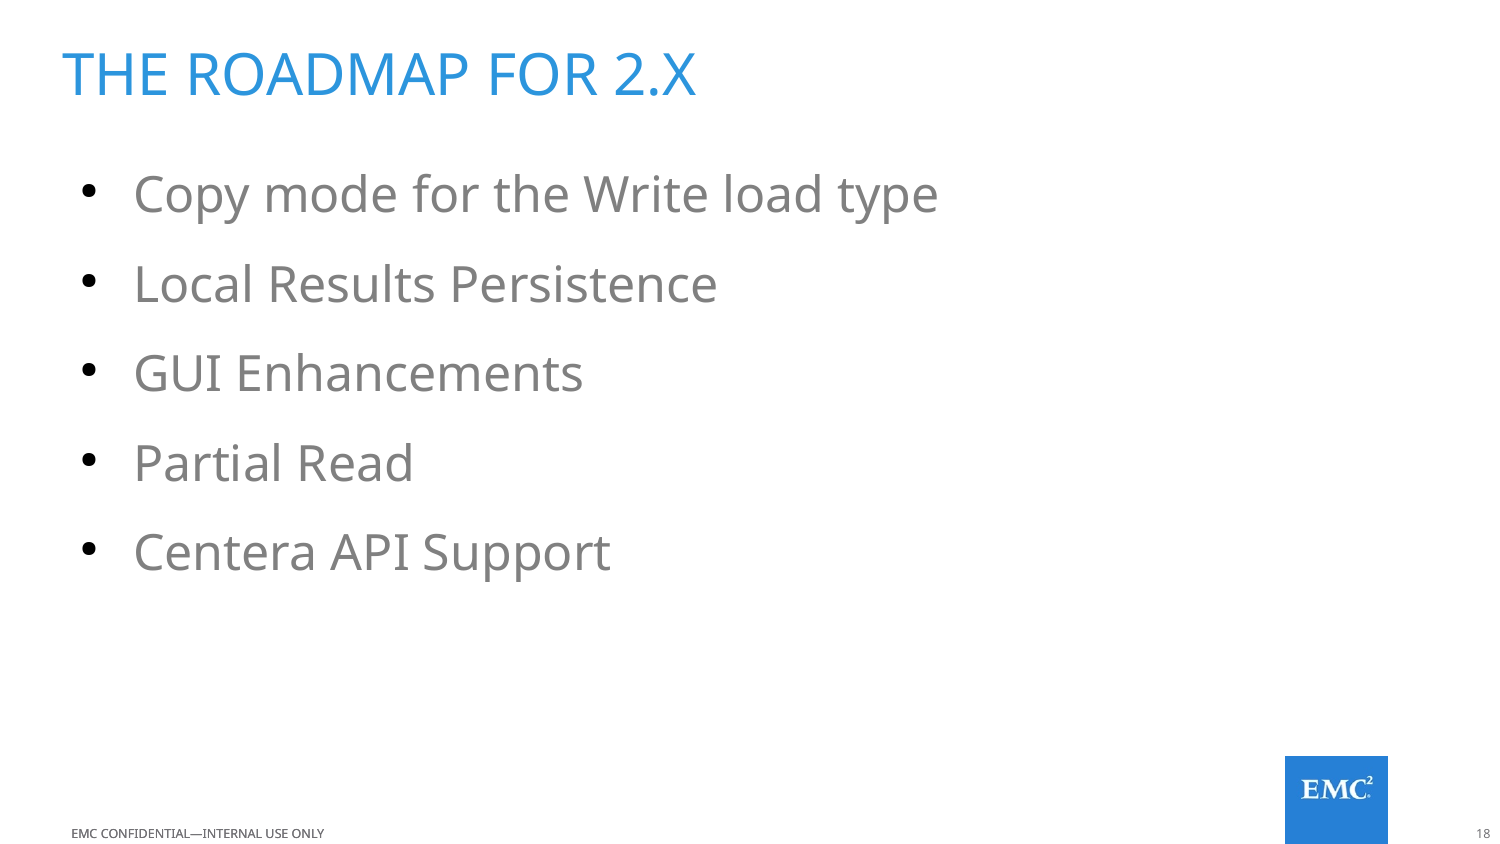

# The Roadmap for 2.x
Copy mode for the Write load type
Local Results Persistence
GUI Enhancements
Partial Read
Centera API Support